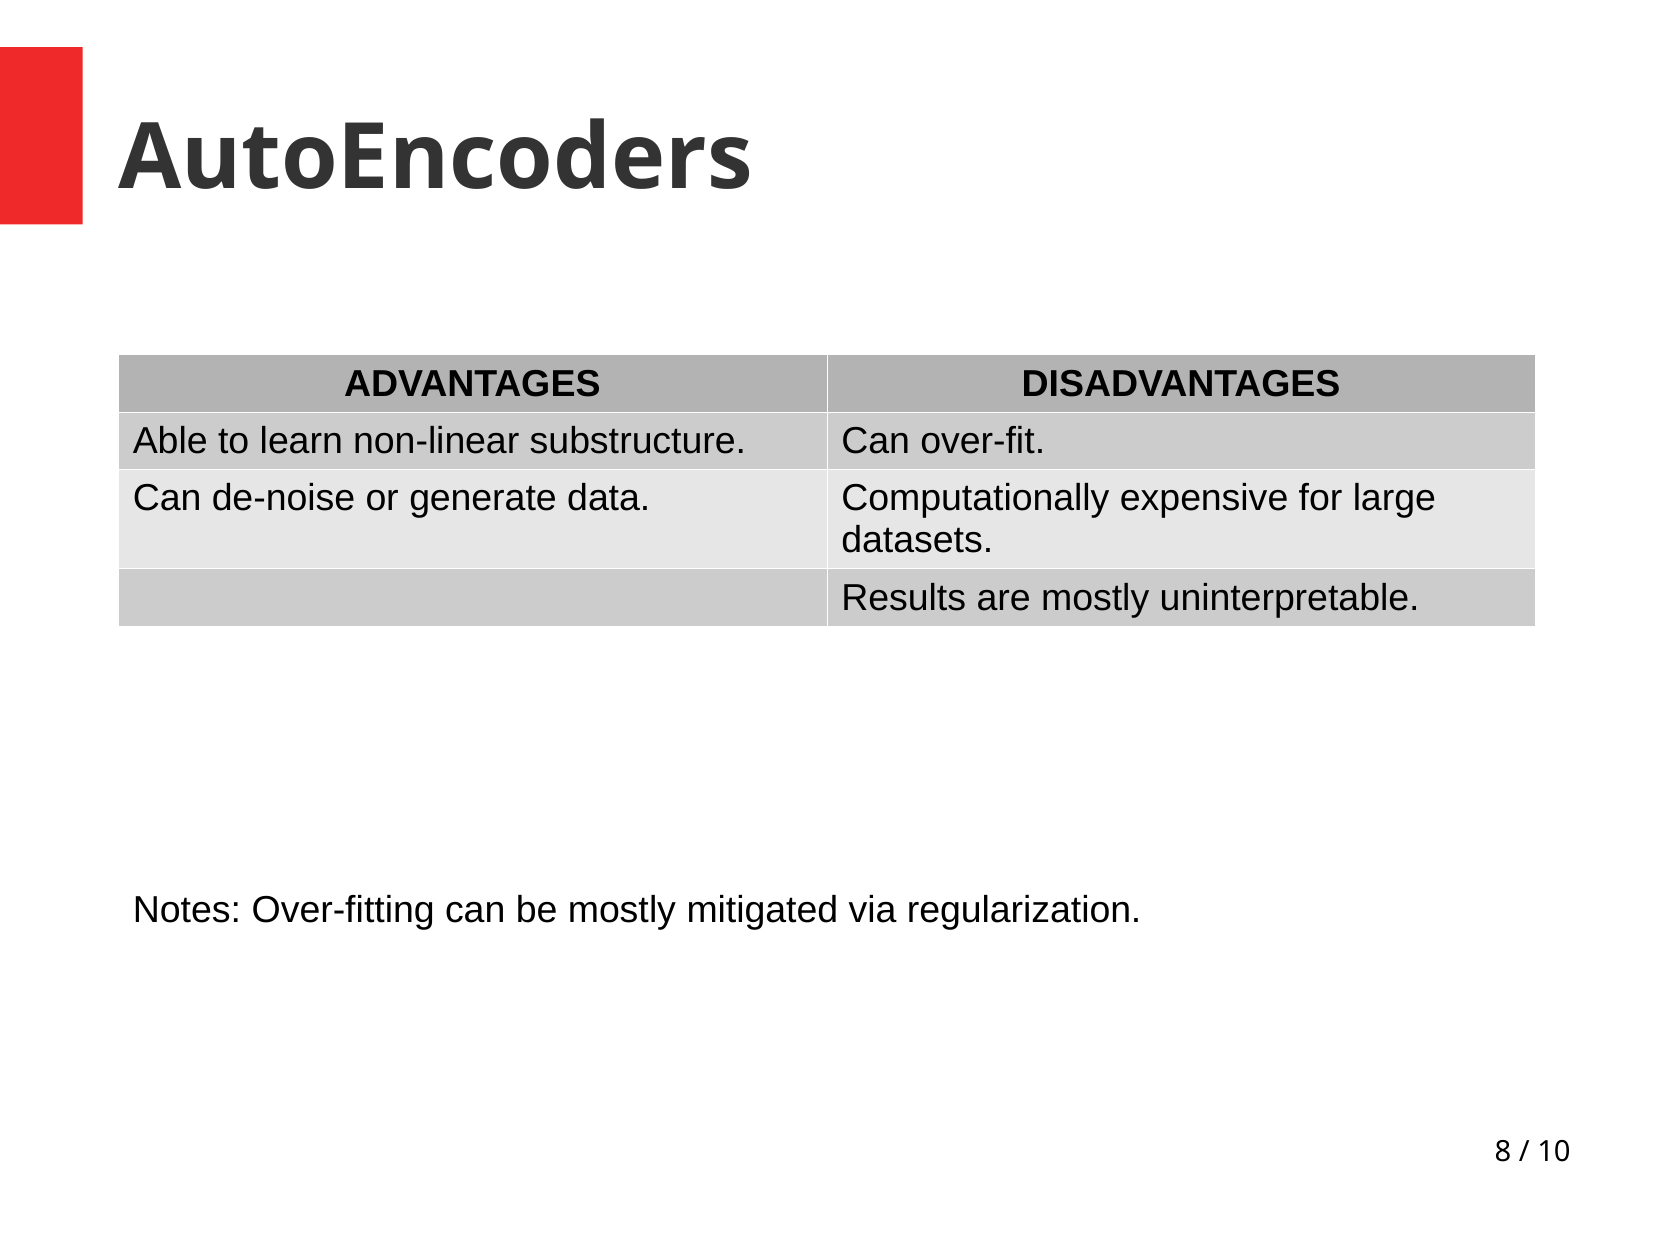

# AutoEncoders
| ADVANTAGES | DISADVANTAGES |
| --- | --- |
| Able to learn non-linear substructure. | Can over-fit. |
| Can de-noise or generate data. | Computationally expensive for large datasets. |
| | Results are mostly uninterpretable. |
Notes: Over-fitting can be mostly mitigated via regularization.
8